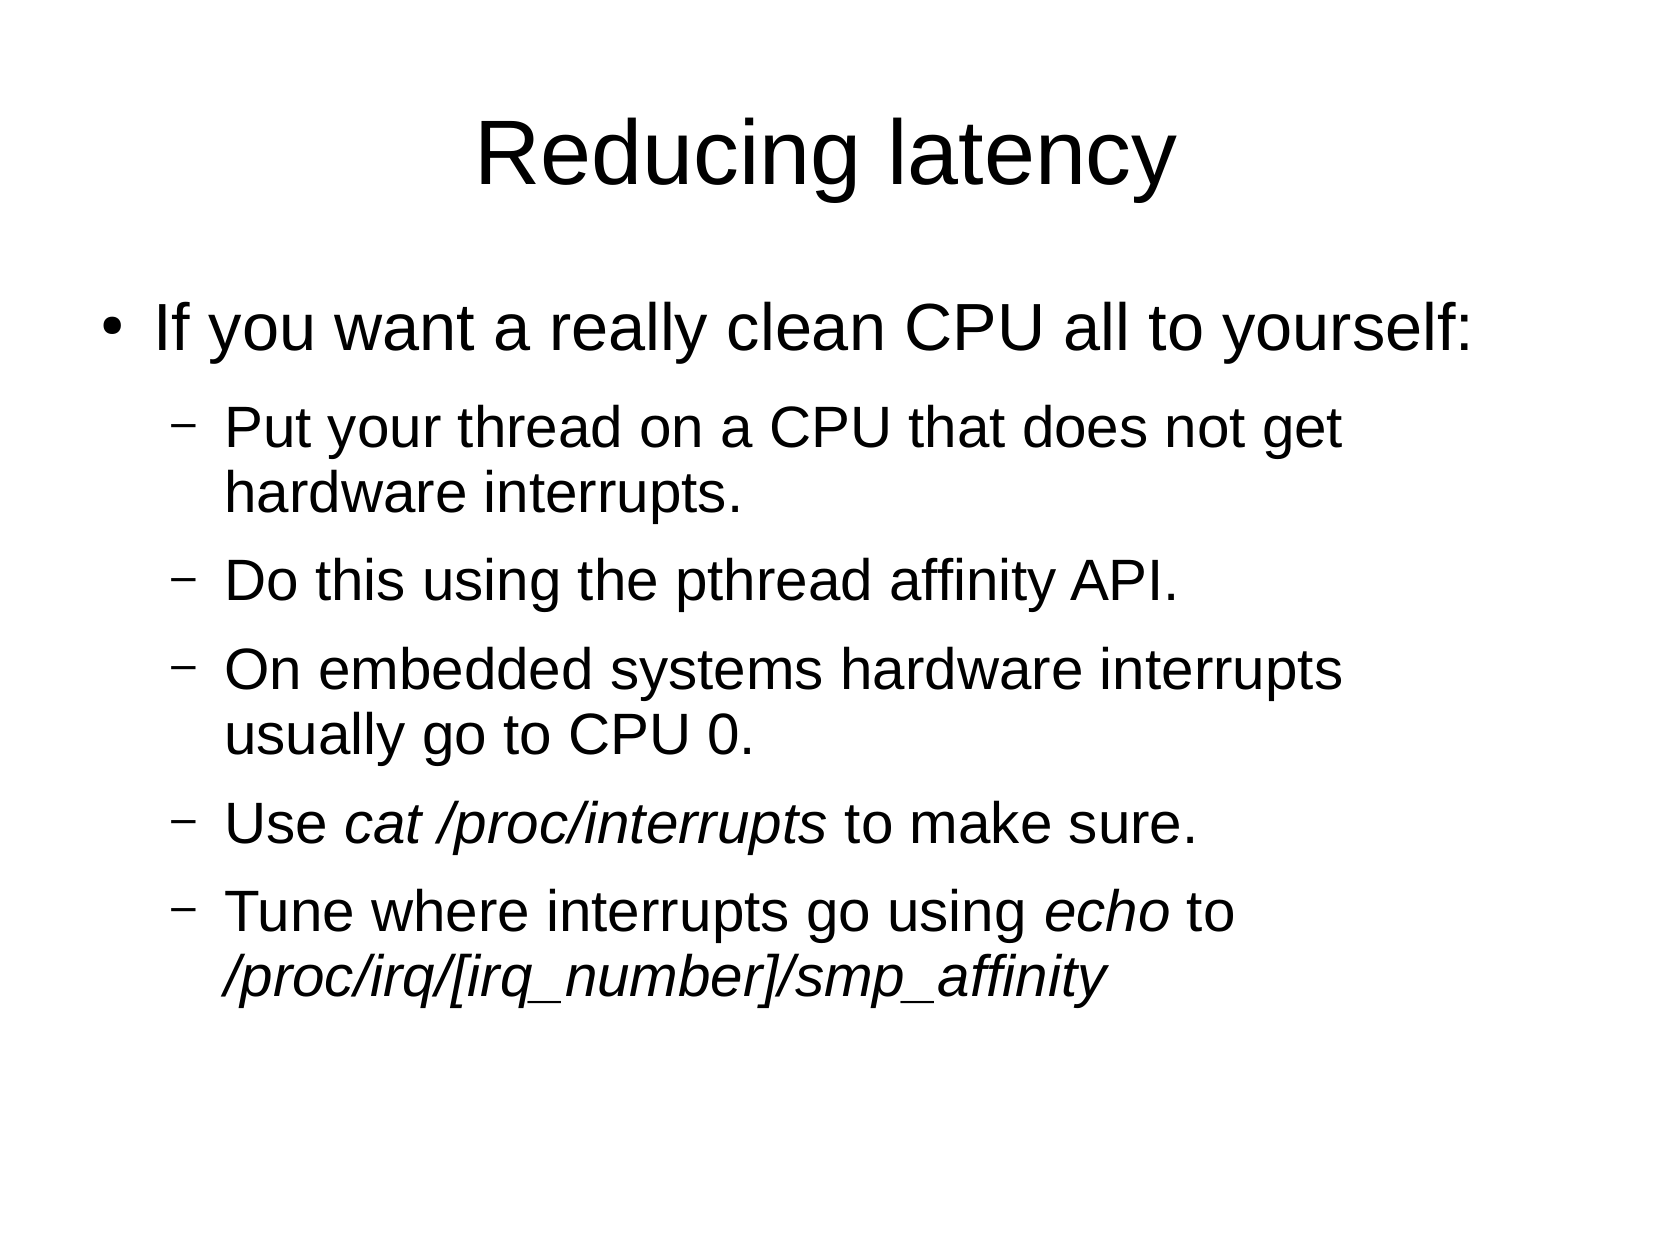

# Reducing latency
If you want a really clean CPU all to yourself:
Put your thread on a CPU that does not get hardware interrupts.
Do this using the pthread affinity API.
On embedded systems hardware interrupts usually go to CPU 0.
Use cat /proc/interrupts to make sure.
Tune where interrupts go using echo to /proc/irq/[irq_number]/smp_affinity